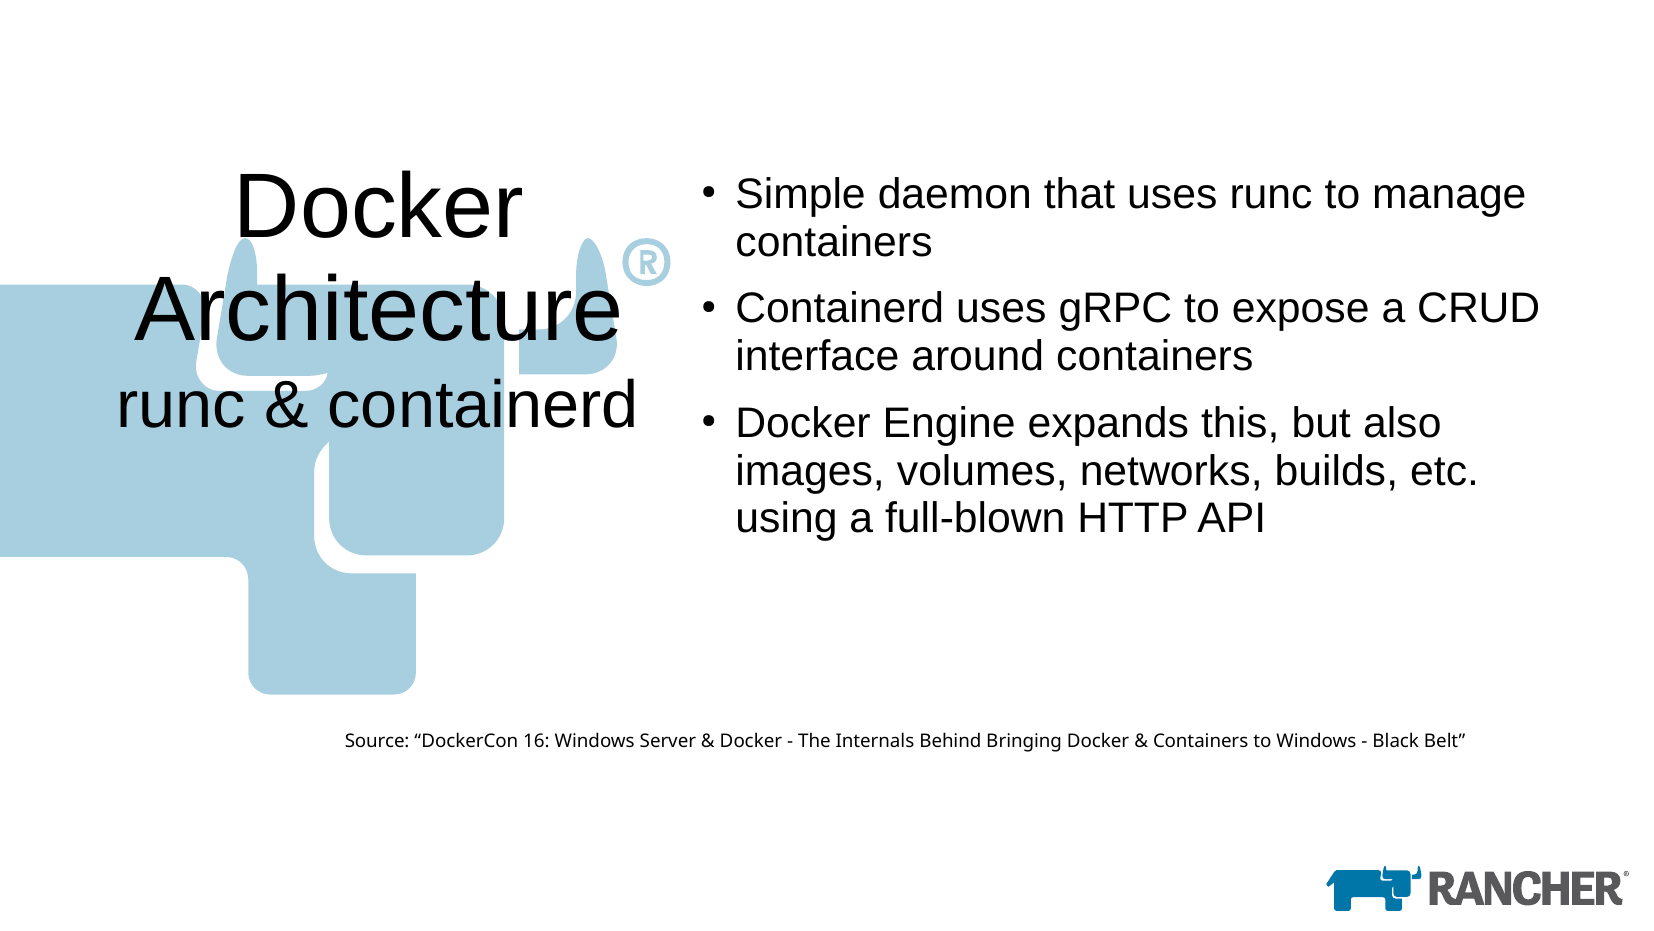

# Docker Architecture
Simple daemon that uses runc to manage containers
Containerd uses gRPC to expose a CRUD interface around containers
Docker Engine expands this, but also images, volumes, networks, builds, etc. using a full-blown HTTP API
runc & containerd
Source: “DockerCon 16: Windows Server & Docker - The Internals Behind Bringing Docker & Containers to Windows - Black Belt”